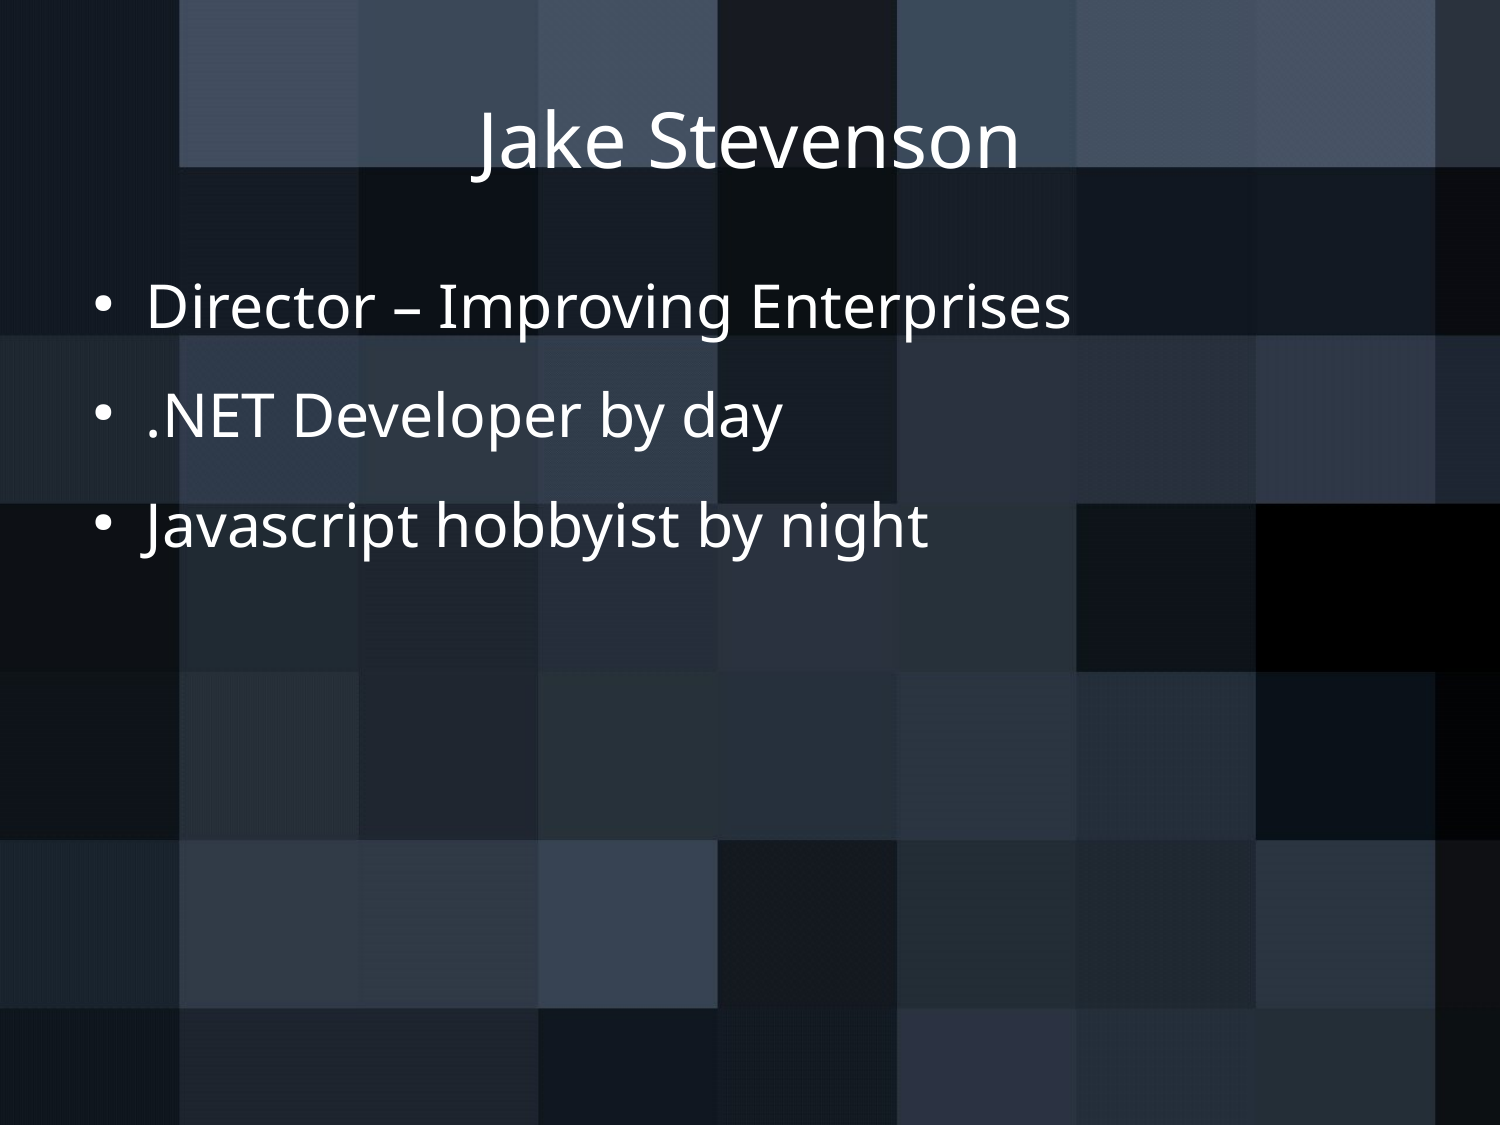

# Jake Stevenson
Director – Improving Enterprises
.NET Developer by day
Javascript hobbyist by night